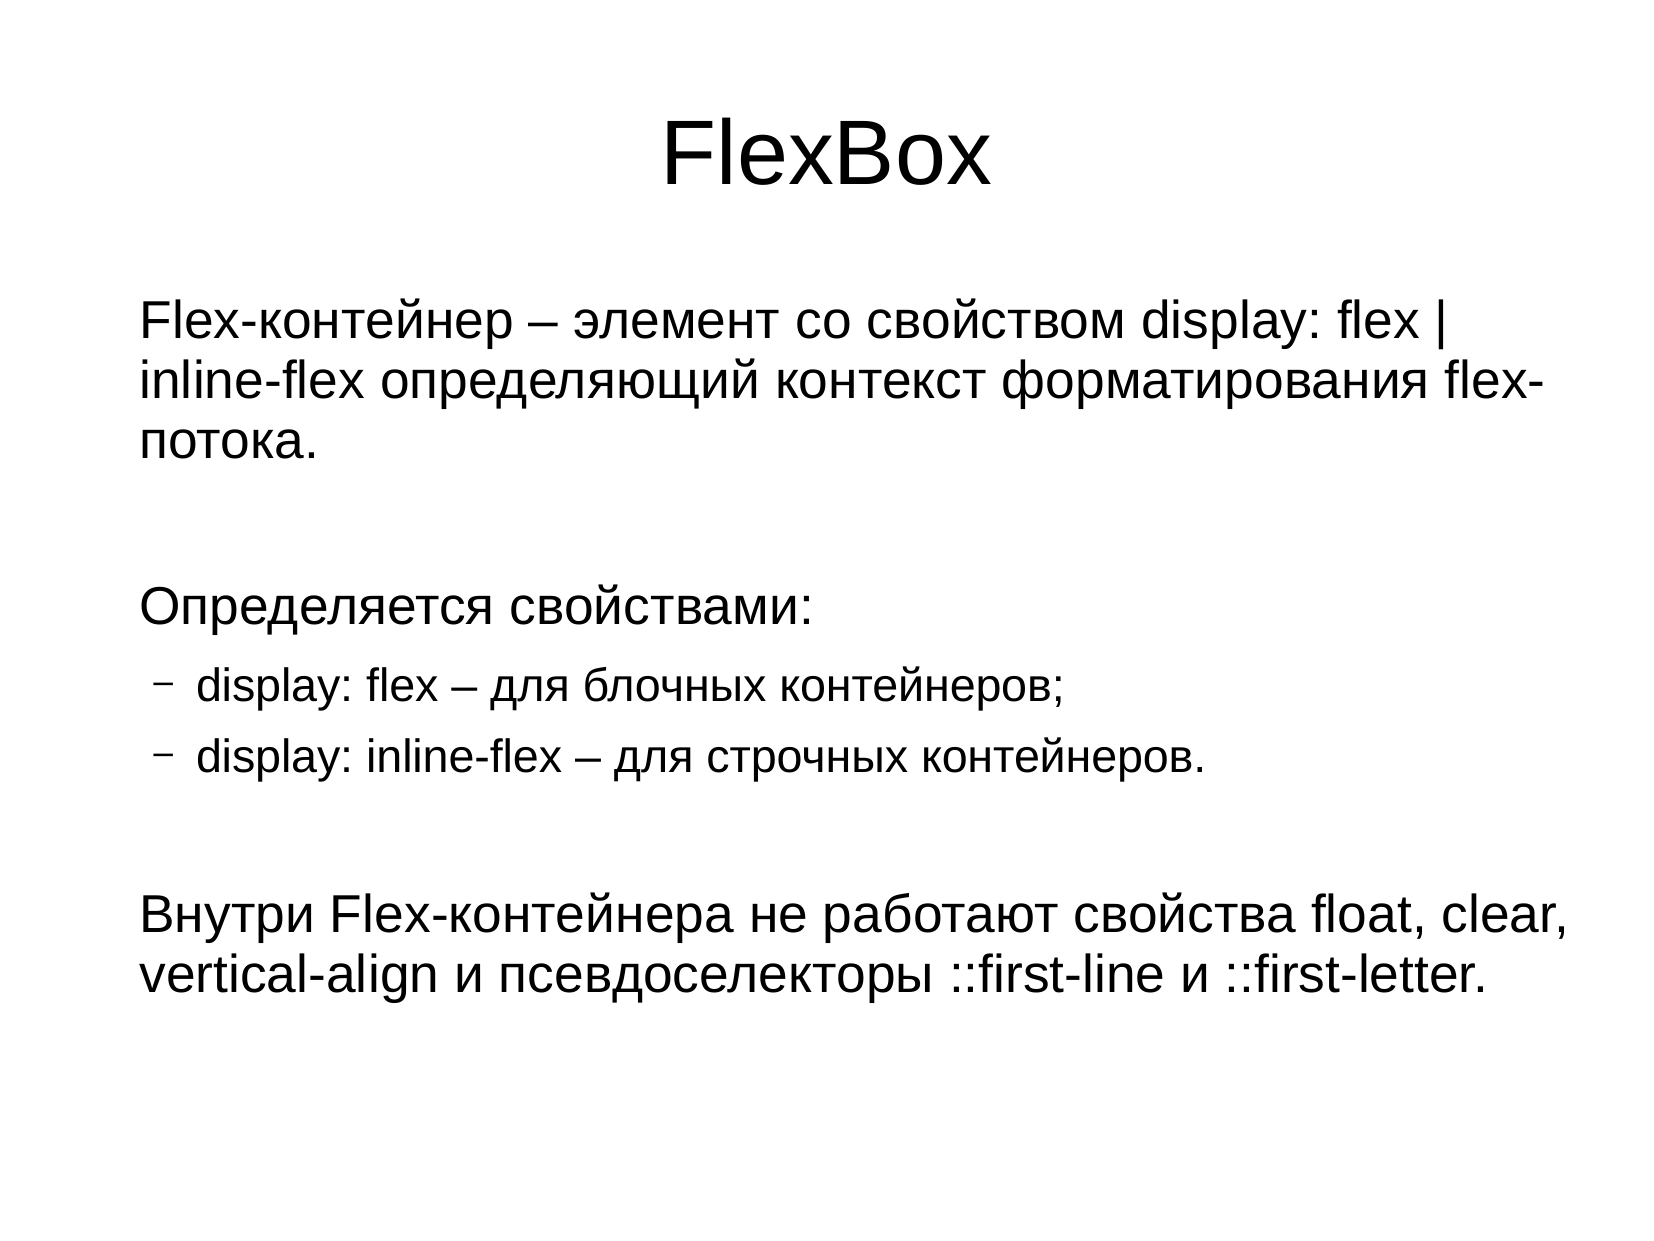

# FlexBox
Flex-контейнер – элемент со свойством display: flex | inline-flex определяющий контекст форматирования flex-потока.
Определяется свойствами:
display: flex – для блочных контейнеров;
display: inline-flex – для строчных контейнеров.
Внутри Flex-контейнера не работают свойства float, clear, vertical-align и псевдоселекторы ::first-line и ::first-letter.